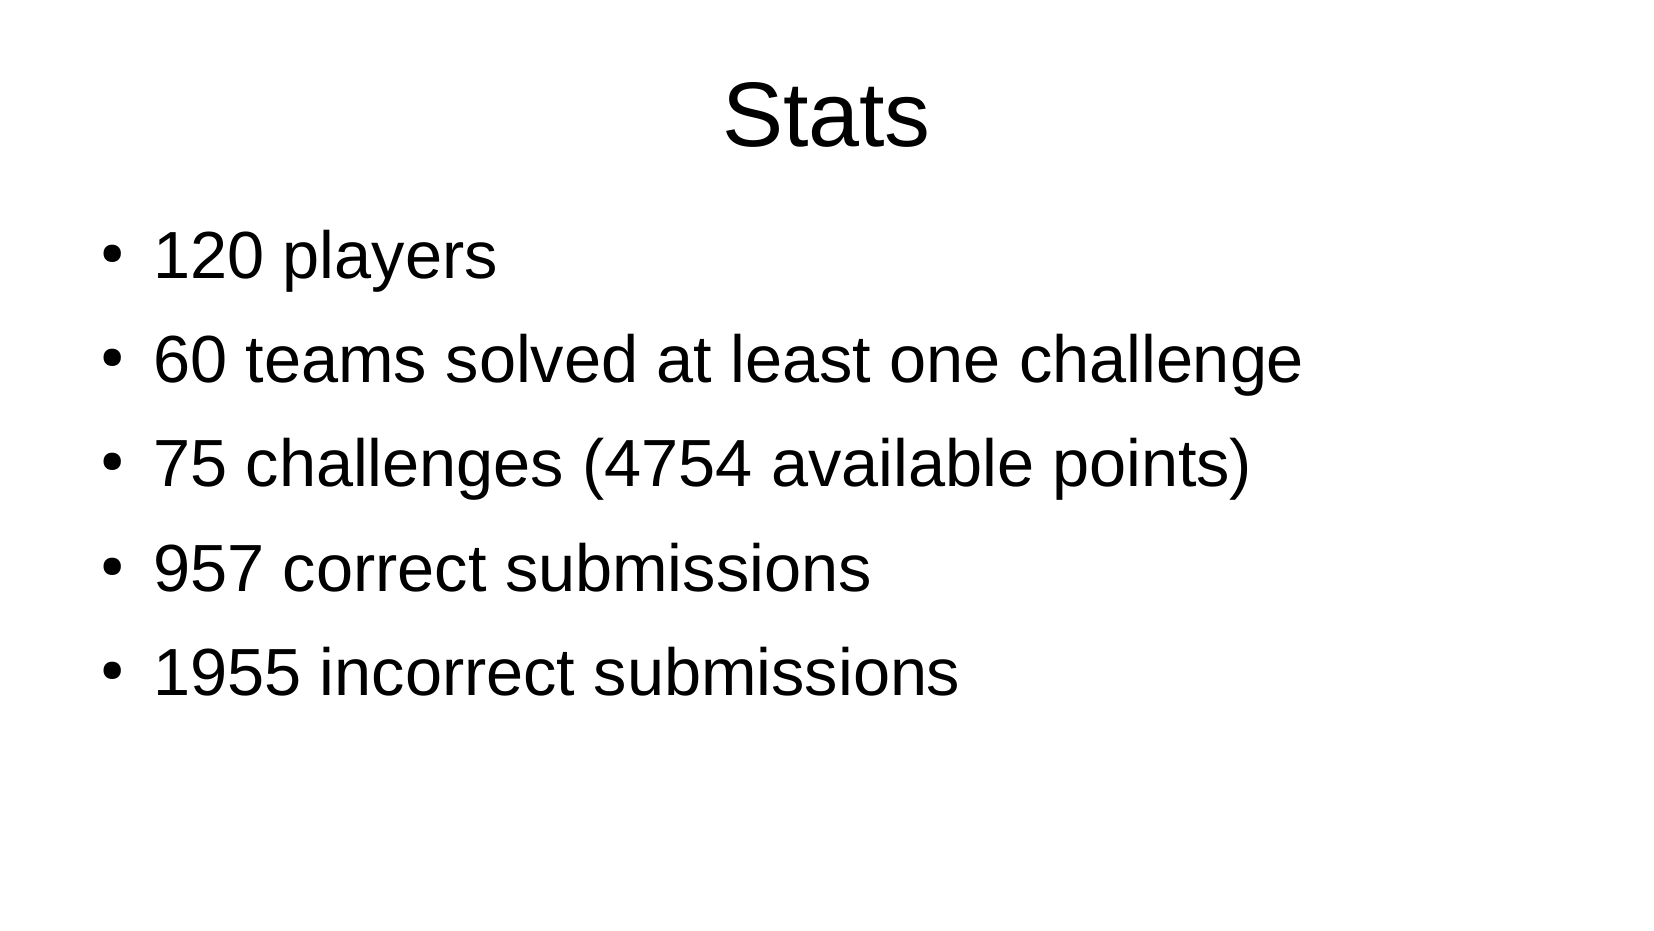

# Stats
120 players
60 teams solved at least one challenge
75 challenges (4754 available points)
957 correct submissions
1955 incorrect submissions